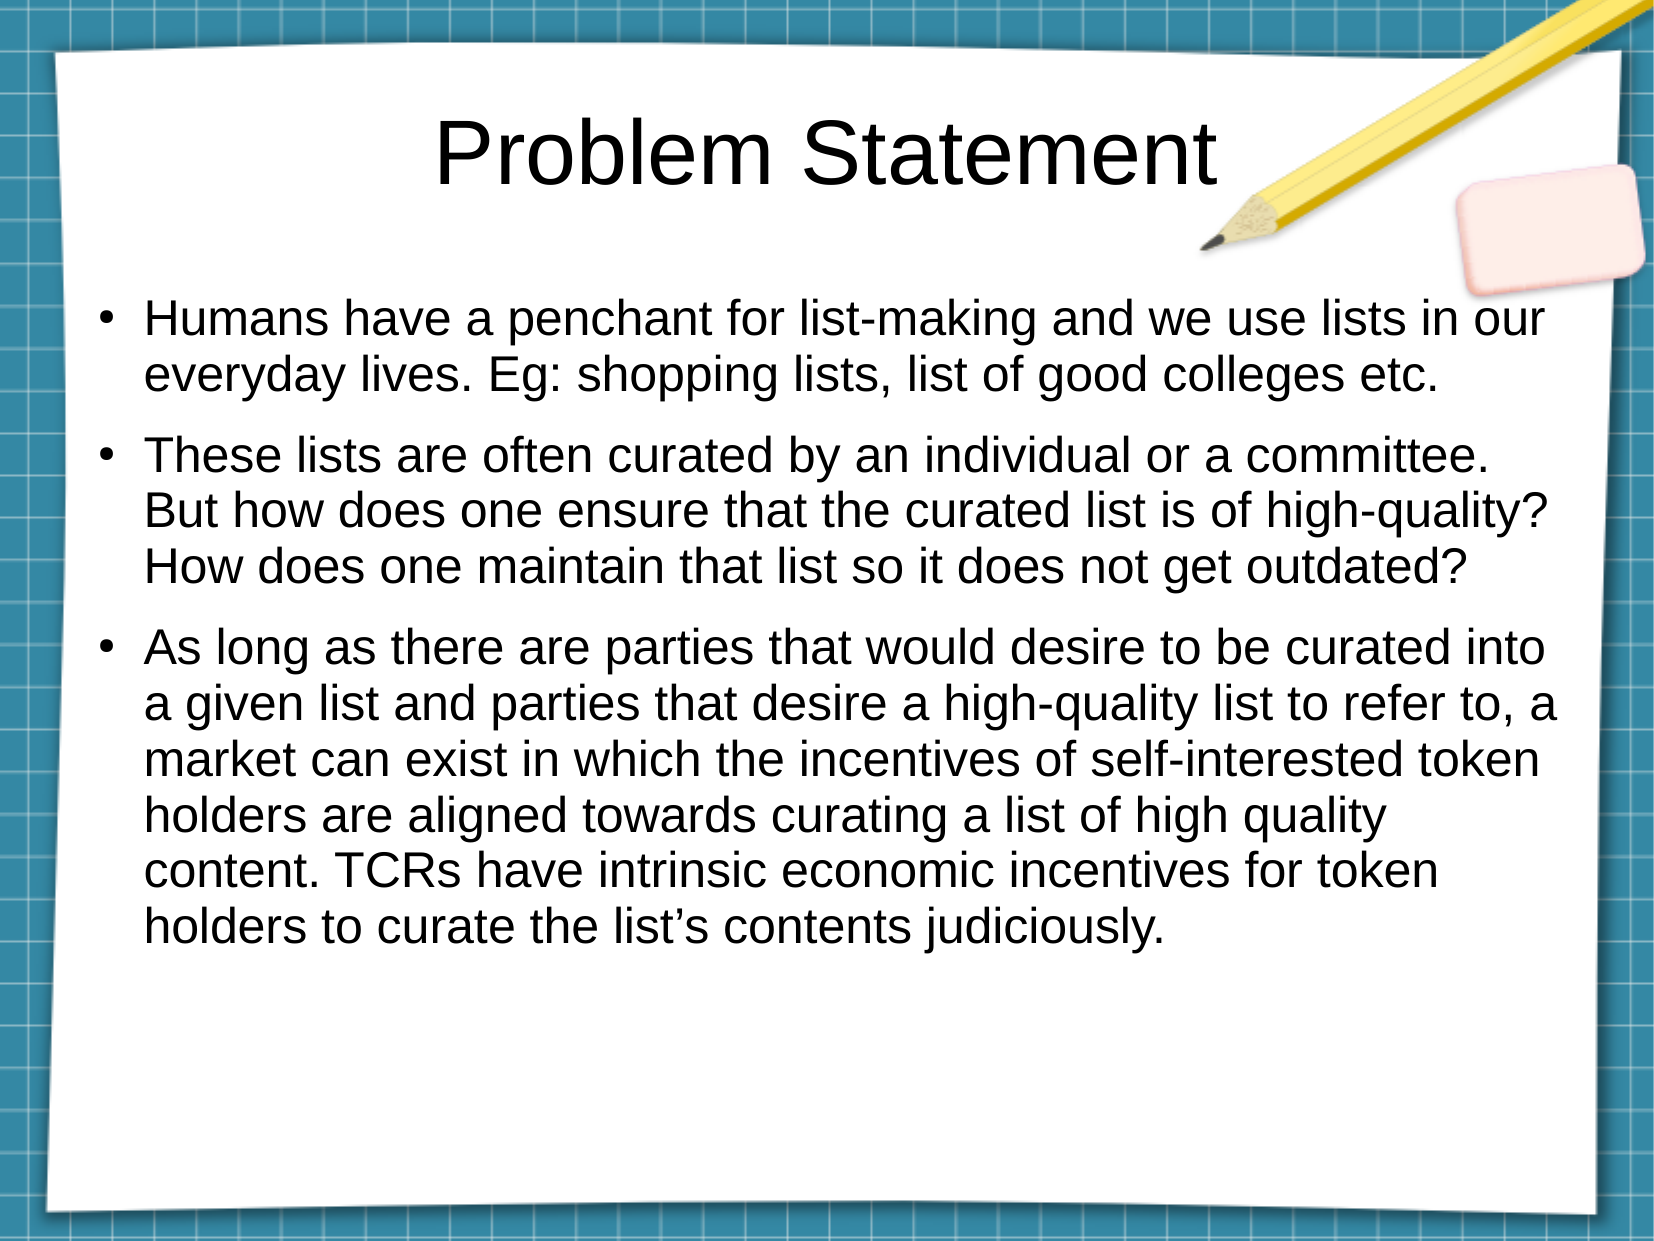

# Problem Statement
Humans have a penchant for list-making and we use lists in our everyday lives. Eg: shopping lists, list of good colleges etc.
These lists are often curated by an individual or a committee. But how does one ensure that the curated list is of high-quality? How does one maintain that list so it does not get outdated?
As long as there are parties that would desire to be curated into a given list and parties that desire a high-quality list to refer to, a market can exist in which the incentives of self-interested token holders are aligned towards curating a list of high quality content. TCRs have intrinsic economic incentives for token holders to curate the list’s contents judiciously.